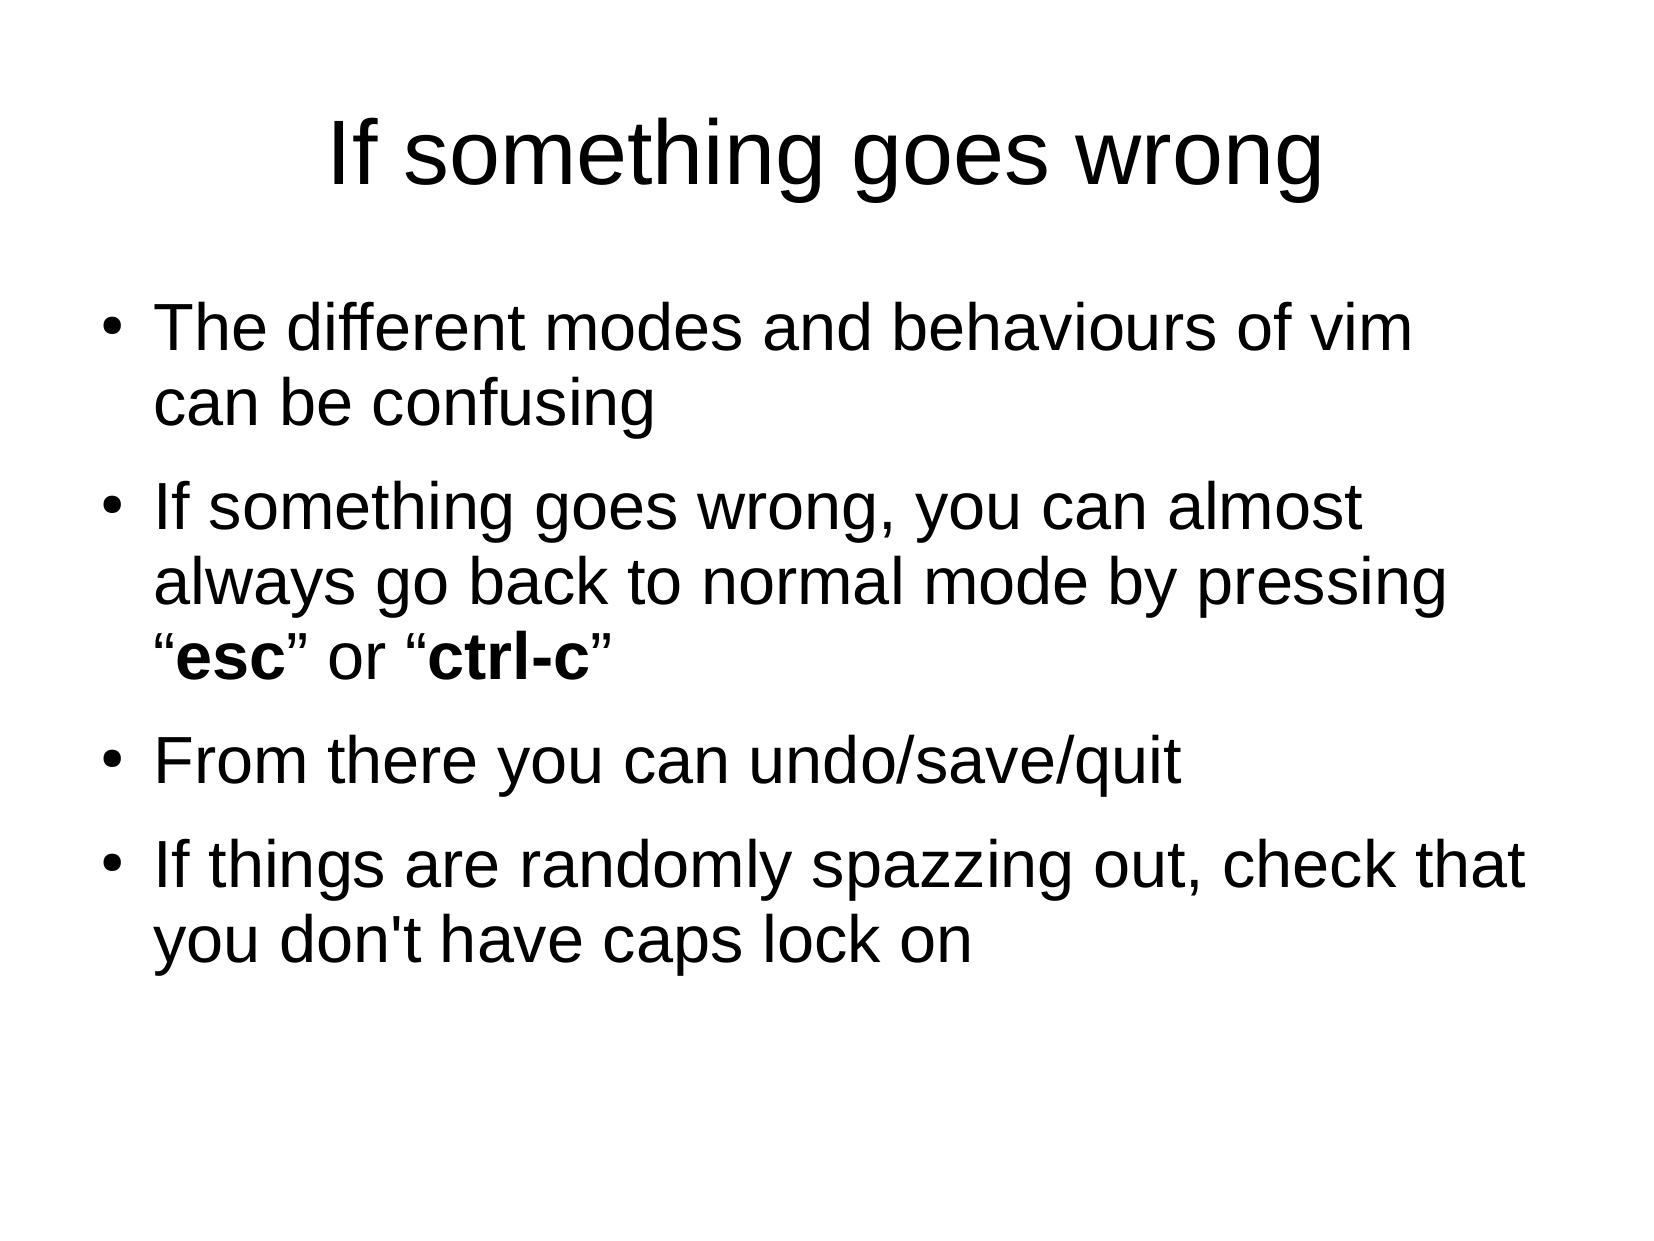

# If something goes wrong
The different modes and behaviours of vim can be confusing
If something goes wrong, you can almost always go back to normal mode by pressing “esc” or “ctrl-c”
From there you can undo/save/quit
If things are randomly spazzing out, check that you don't have caps lock on